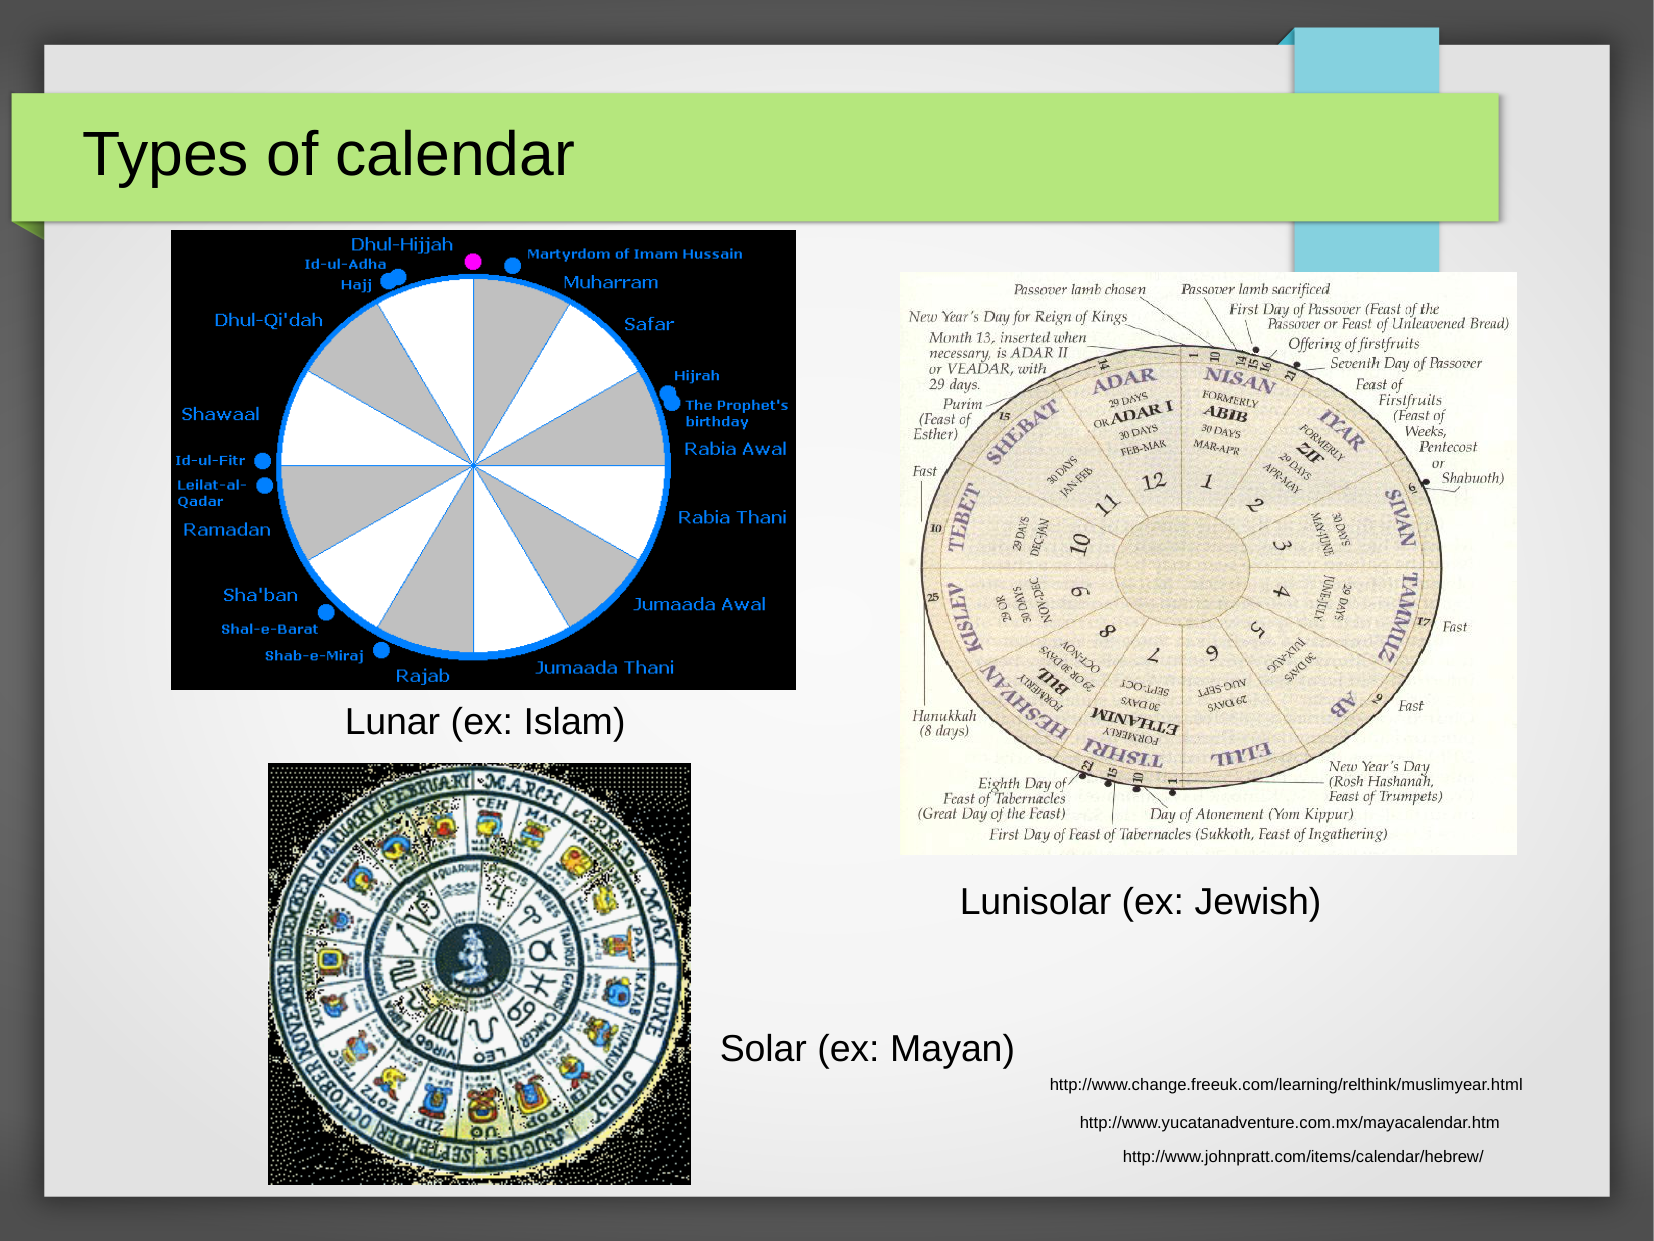

# Types of calendar
Lunar (ex: Islam)
Lunisolar (ex: Jewish)
Solar (ex: Mayan)
http://www.change.freeuk.com/learning/relthink/muslimyear.html
http://www.yucatanadventure.com.mx/mayacalendar.htm
http://www.johnpratt.com/items/calendar/hebrew/